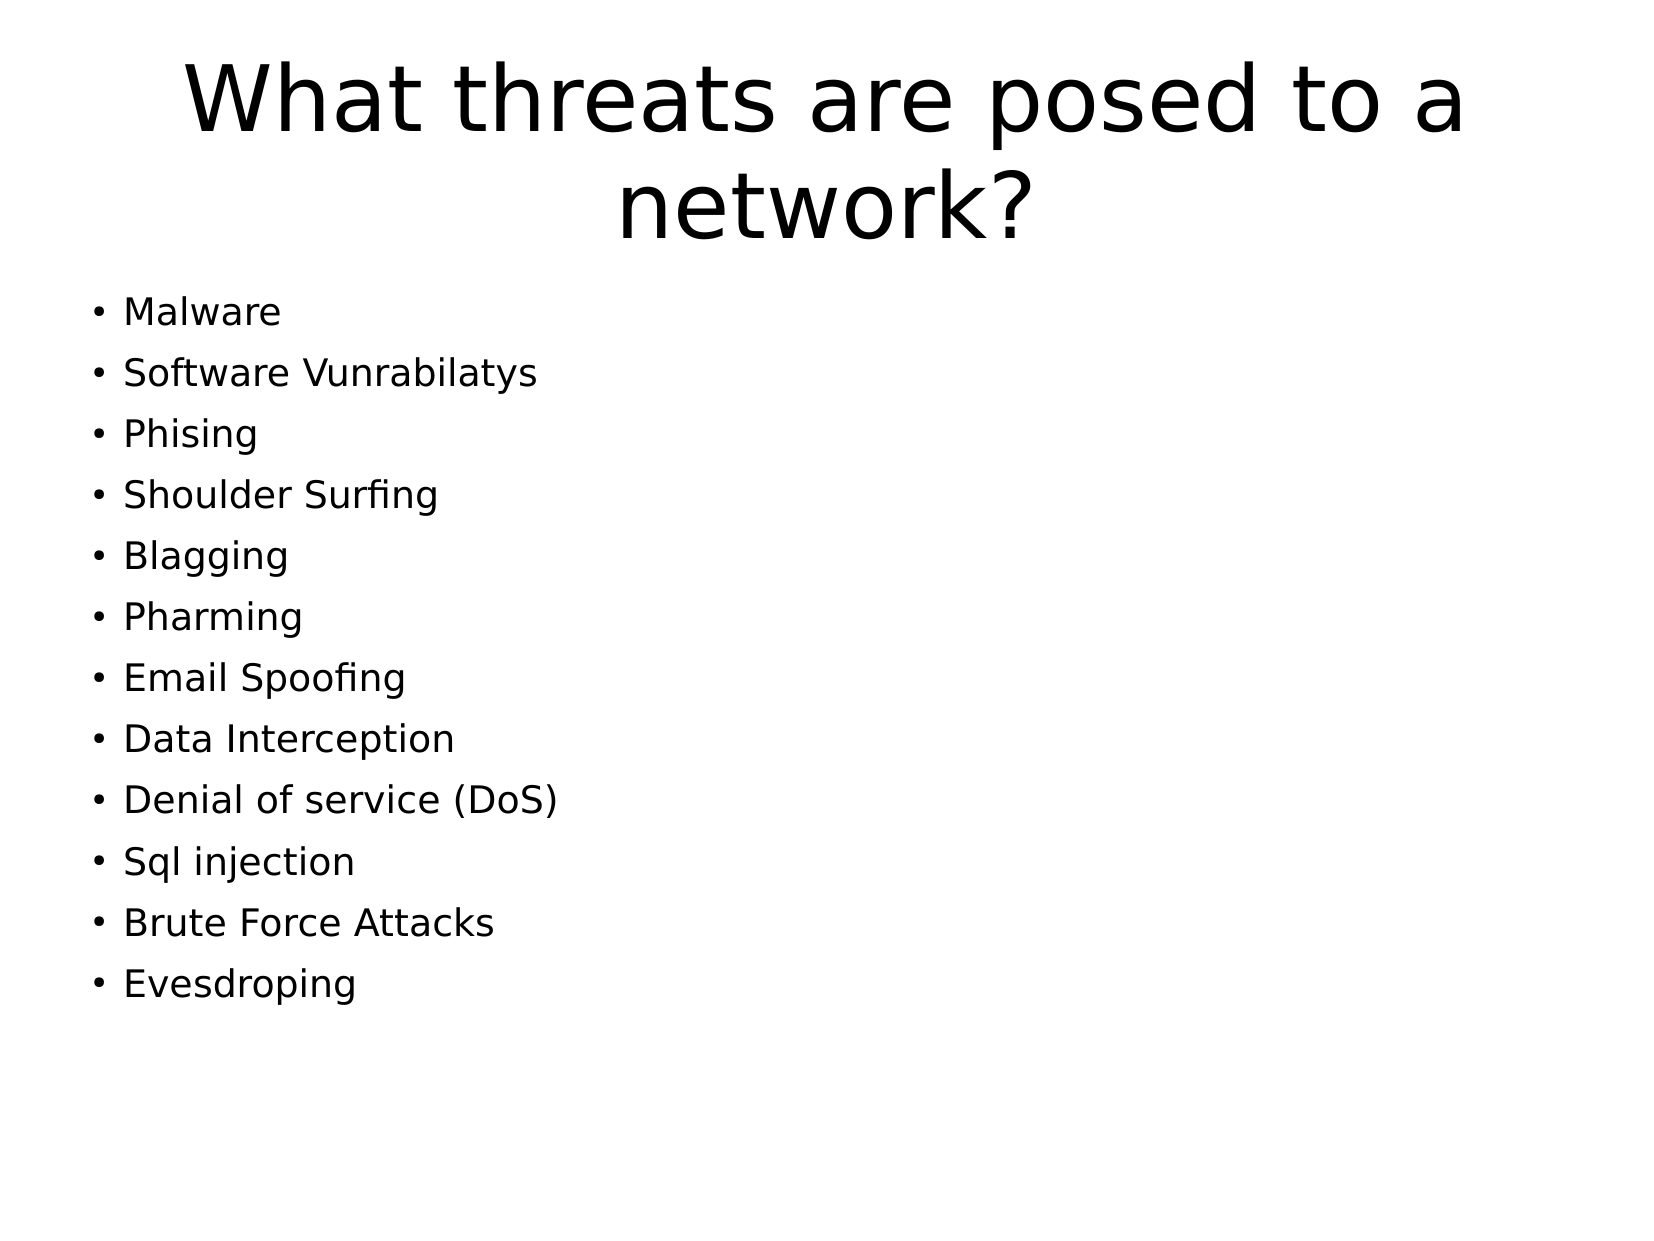

# What threats are posed to a network?
Malware
Software Vunrabilatys
Phising
Shoulder Surfing
Blagging
Pharming
Email Spoofing
Data Interception
Denial of service (DoS)
Sql injection
Brute Force Attacks
Evesdroping